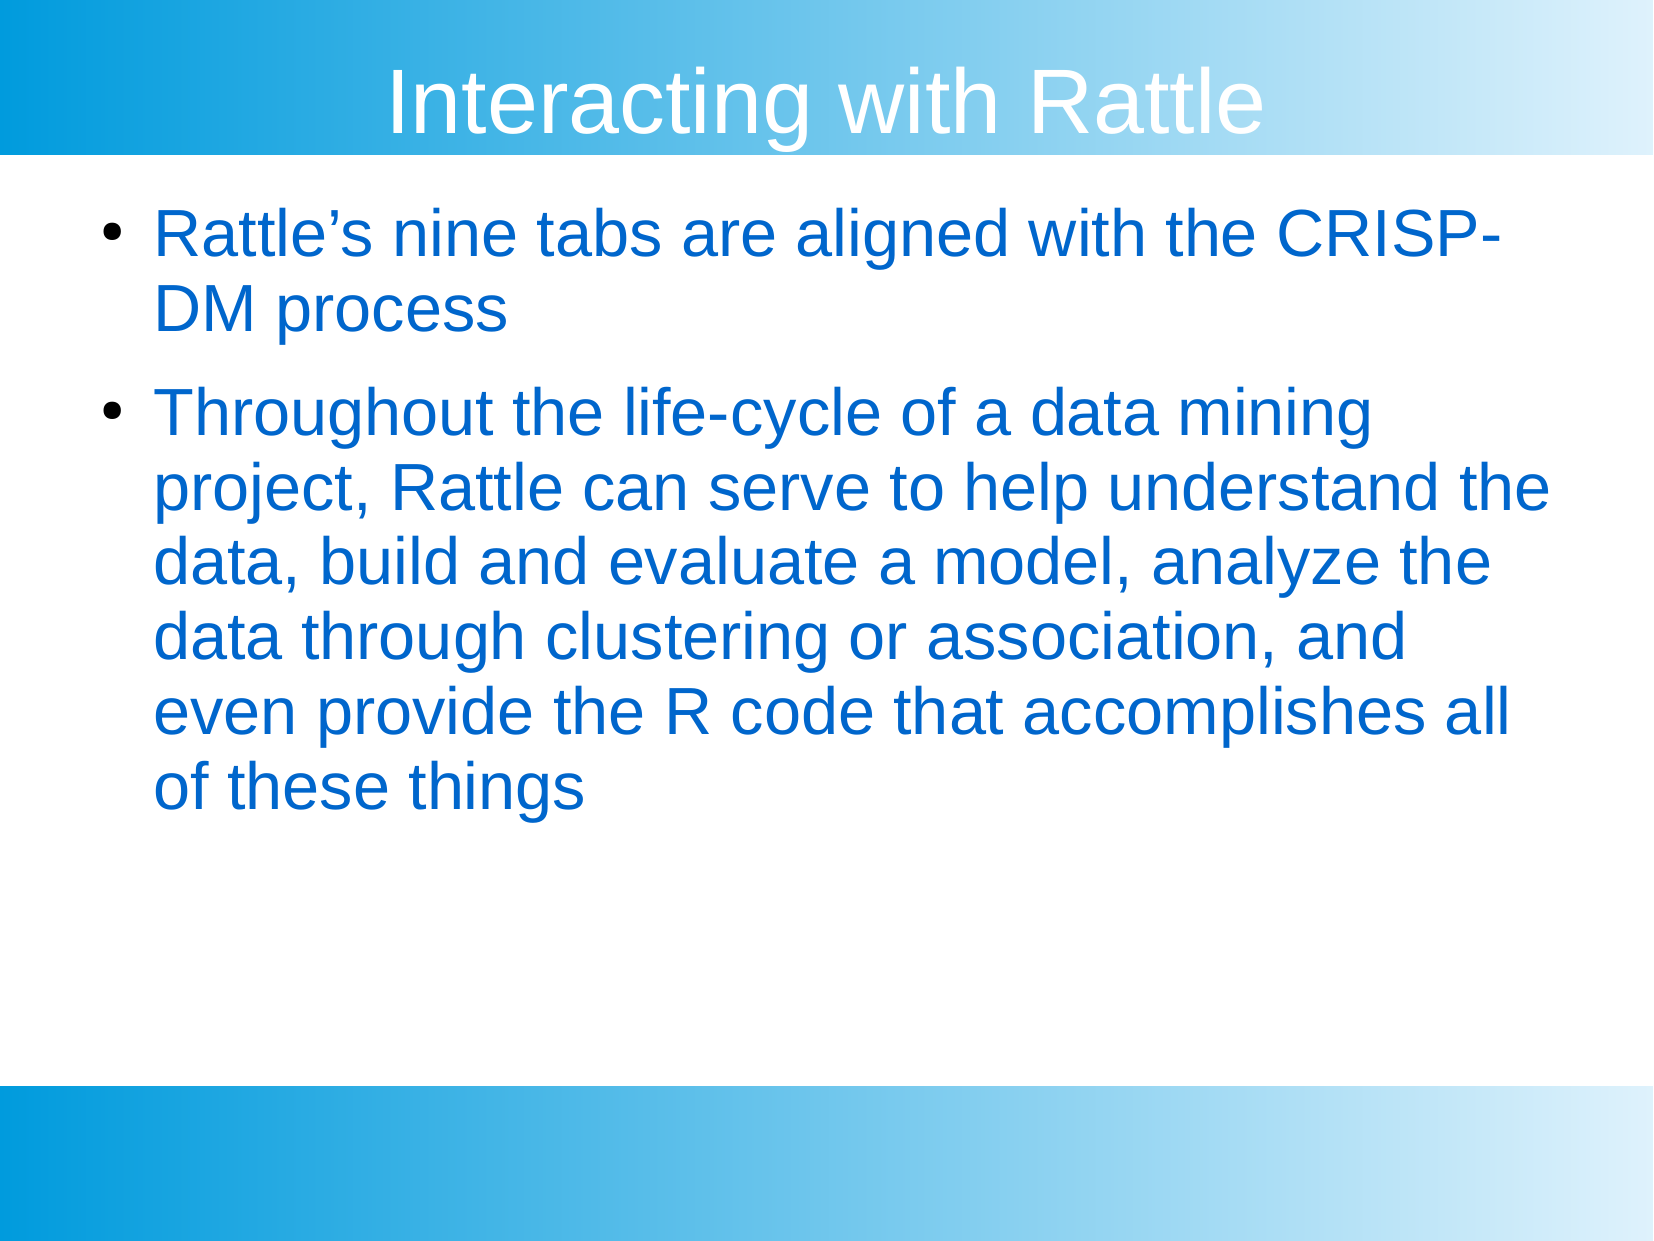

# Interacting with Rattle
Rattle’s nine tabs are aligned with the CRISP-DM process
Throughout the life-cycle of a data mining project, Rattle can serve to help understand the data, build and evaluate a model, analyze the data through clustering or association, and even provide the R code that accomplishes all of these things